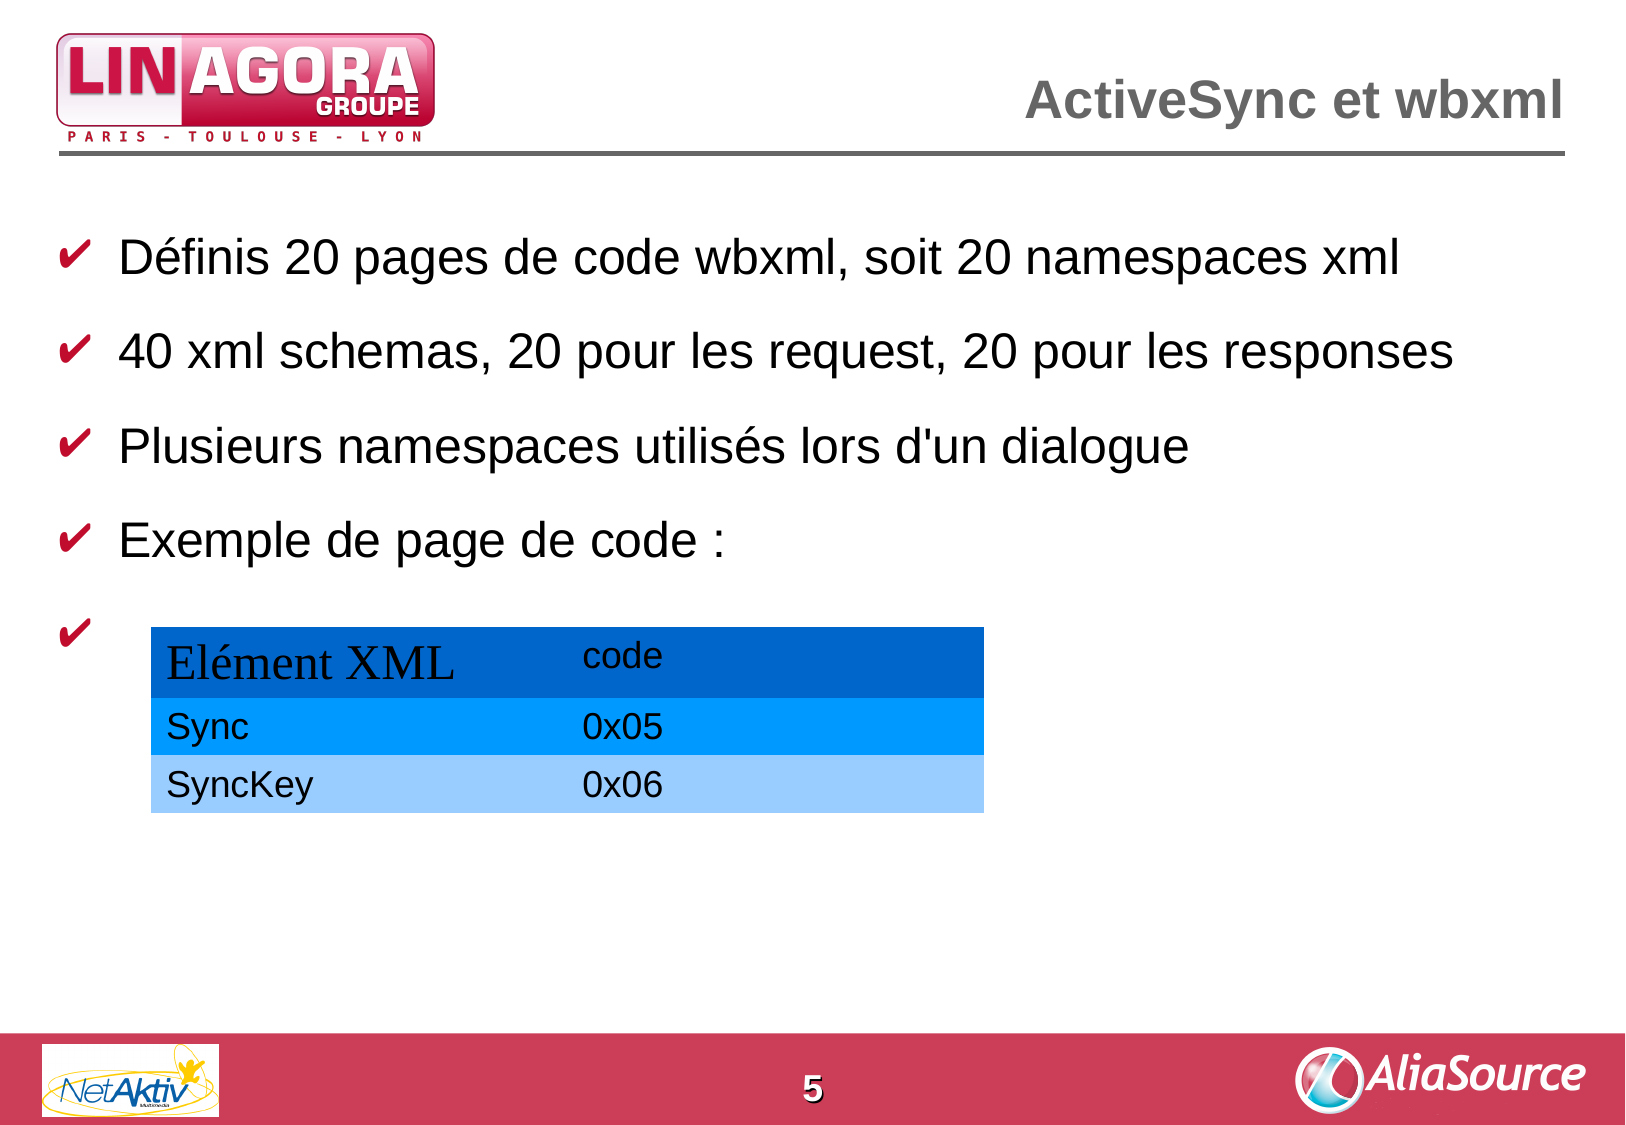

# ActiveSync et wbxml
Définis 20 pages de code wbxml, soit 20 namespaces xml
40 xml schemas, 20 pour les request, 20 pour les responses
Plusieurs namespaces utilisés lors d'un dialogue
Exemple de page de code :
| Elément XML | code |
| --- | --- |
| Sync | 0x05 |
| SyncKey | 0x06 |